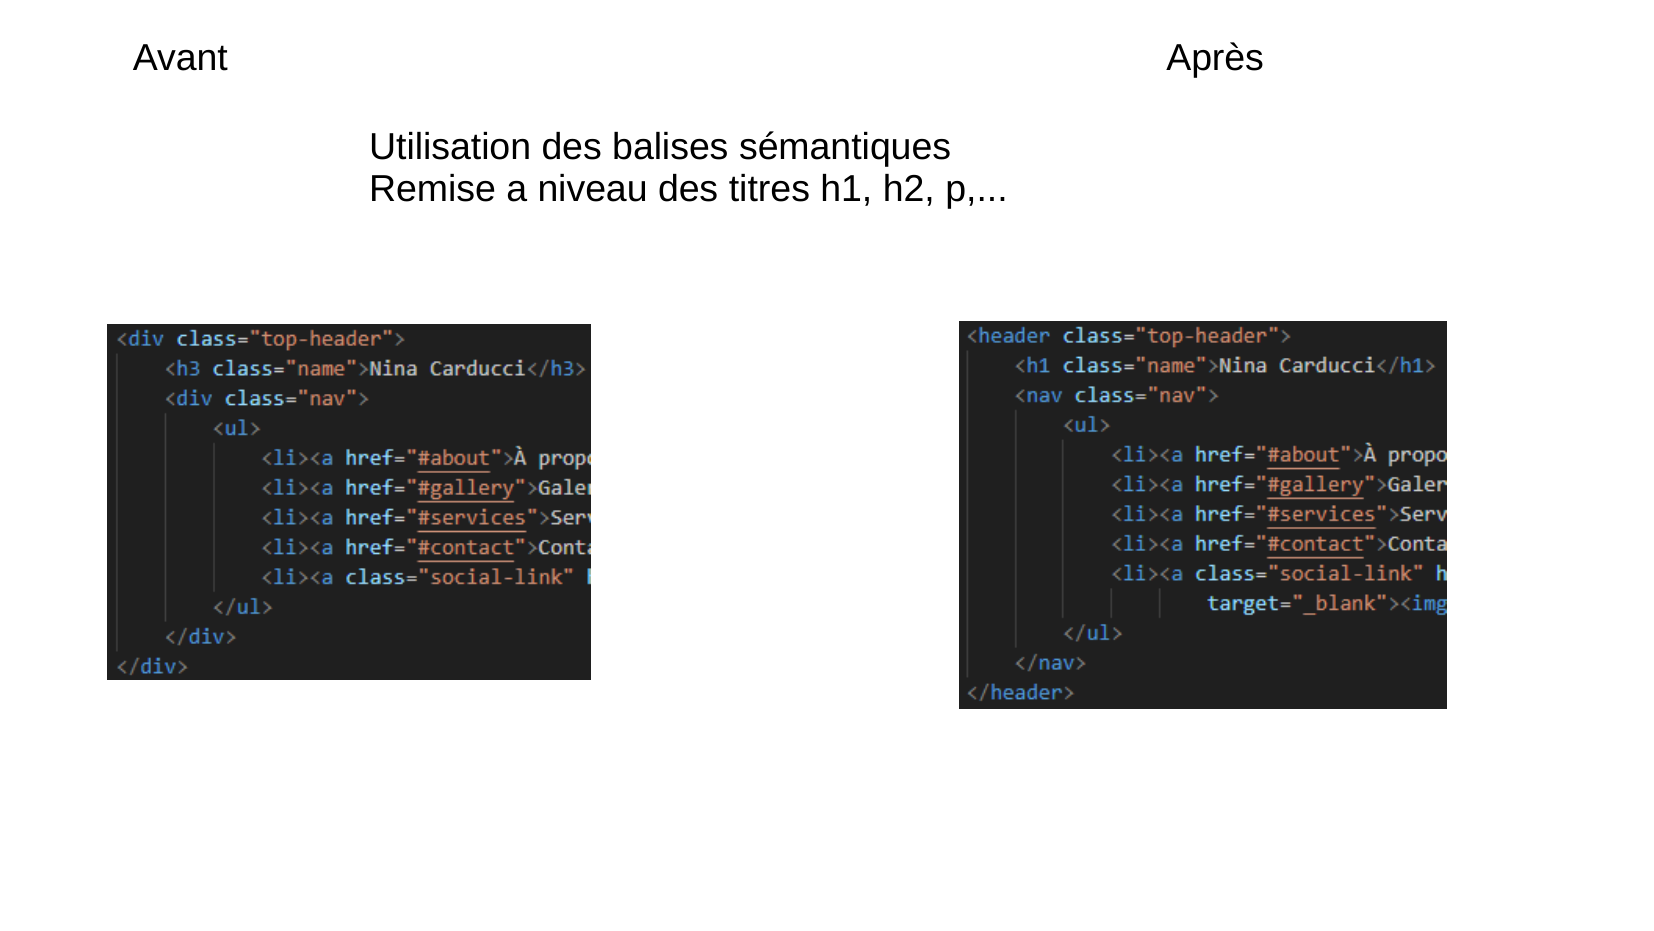

Avant
Après
Utilisation des balises sémantiques
Remise a niveau des titres h1, h2, p,...